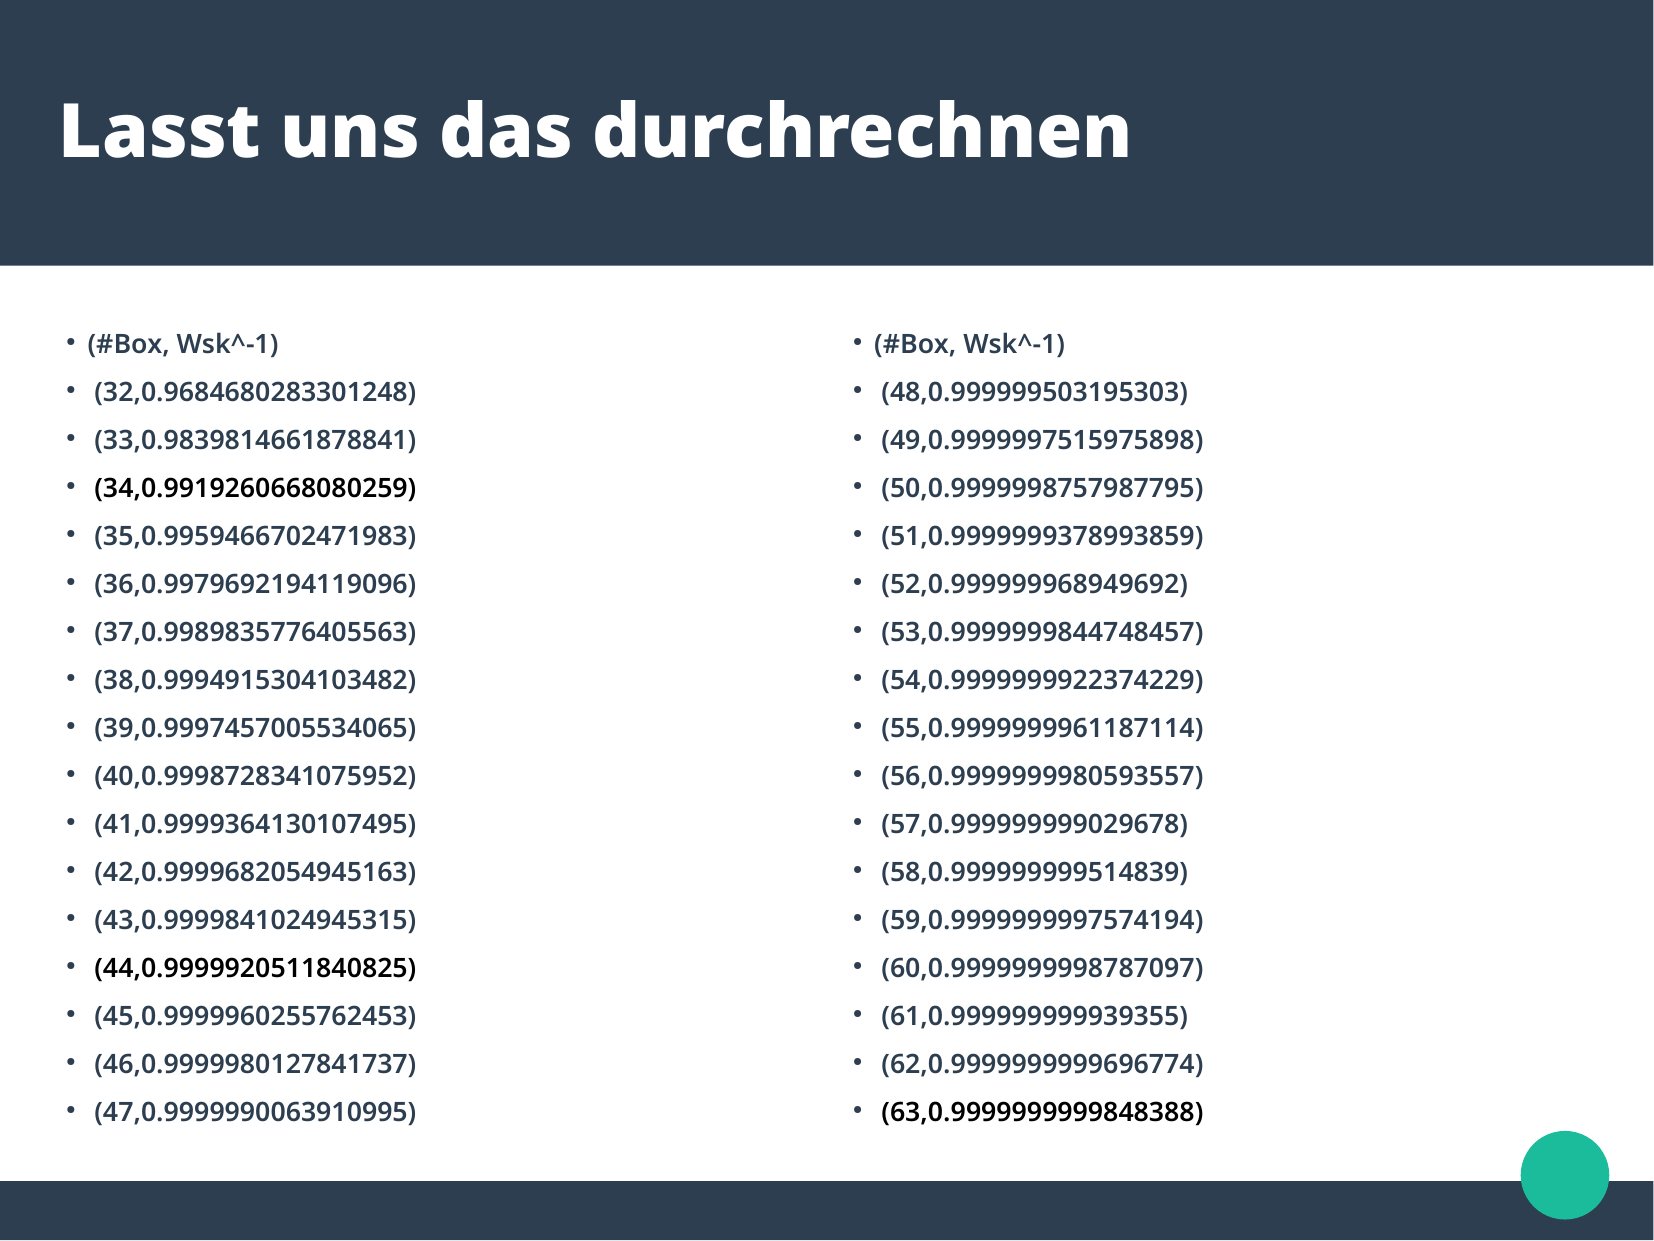

# Lasst uns das durchrechnen
(#Box, Wsk^-1)
 (32,0.9684680283301248)
 (33,0.9839814661878841)
 (34,0.9919260668080259)
 (35,0.9959466702471983)
 (36,0.9979692194119096)
 (37,0.9989835776405563)
 (38,0.9994915304103482)
 (39,0.9997457005534065)
 (40,0.9998728341075952)
 (41,0.9999364130107495)
 (42,0.9999682054945163)
 (43,0.9999841024945315)
 (44,0.9999920511840825)
 (45,0.9999960255762453)
 (46,0.9999980127841737)
 (47,0.9999990063910995)
(#Box, Wsk^-1)
 (48,0.999999503195303)
 (49,0.9999997515975898)
 (50,0.9999998757987795)
 (51,0.9999999378993859)
 (52,0.999999968949692)
 (53,0.9999999844748457)
 (54,0.9999999922374229)
 (55,0.9999999961187114)
 (56,0.9999999980593557)
 (57,0.999999999029678)
 (58,0.999999999514839)
 (59,0.9999999997574194)
 (60,0.9999999998787097)
 (61,0.999999999939355)
 (62,0.9999999999696774)
 (63,0.9999999999848388)